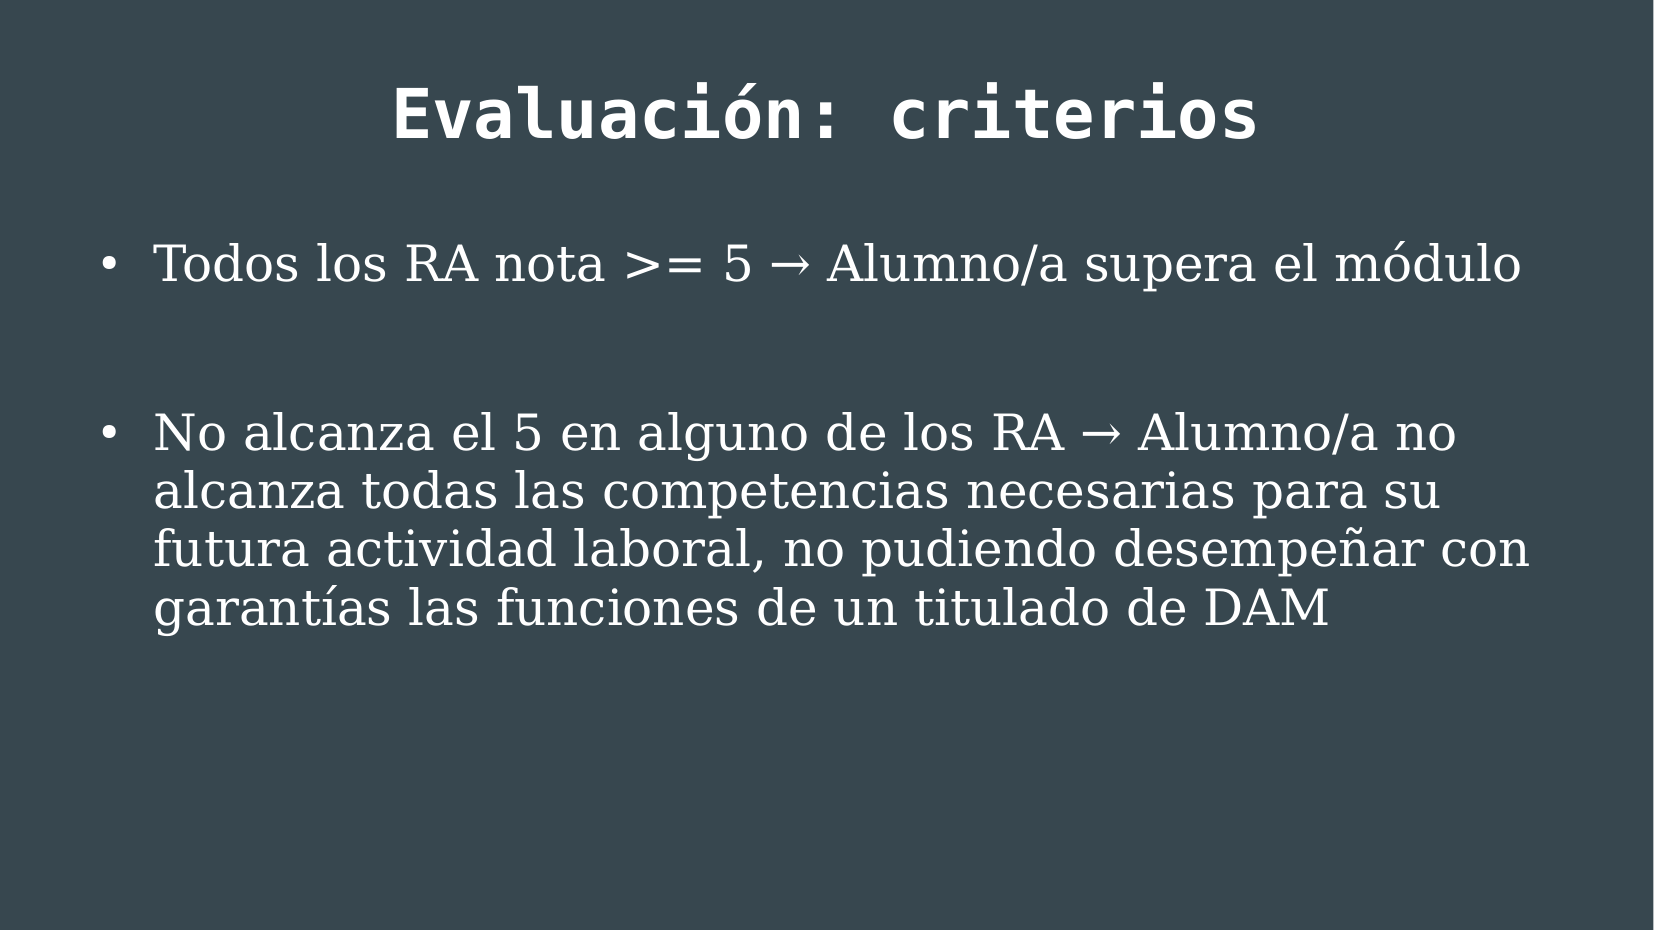

# Evaluación: criterios
Todos los RA nota >= 5 → Alumno/a supera el módulo
No alcanza el 5 en alguno de los RA → Alumno/a no alcanza todas las competencias necesarias para su futura actividad laboral, no pudiendo desempeñar con garantías las funciones de un titulado de DAM